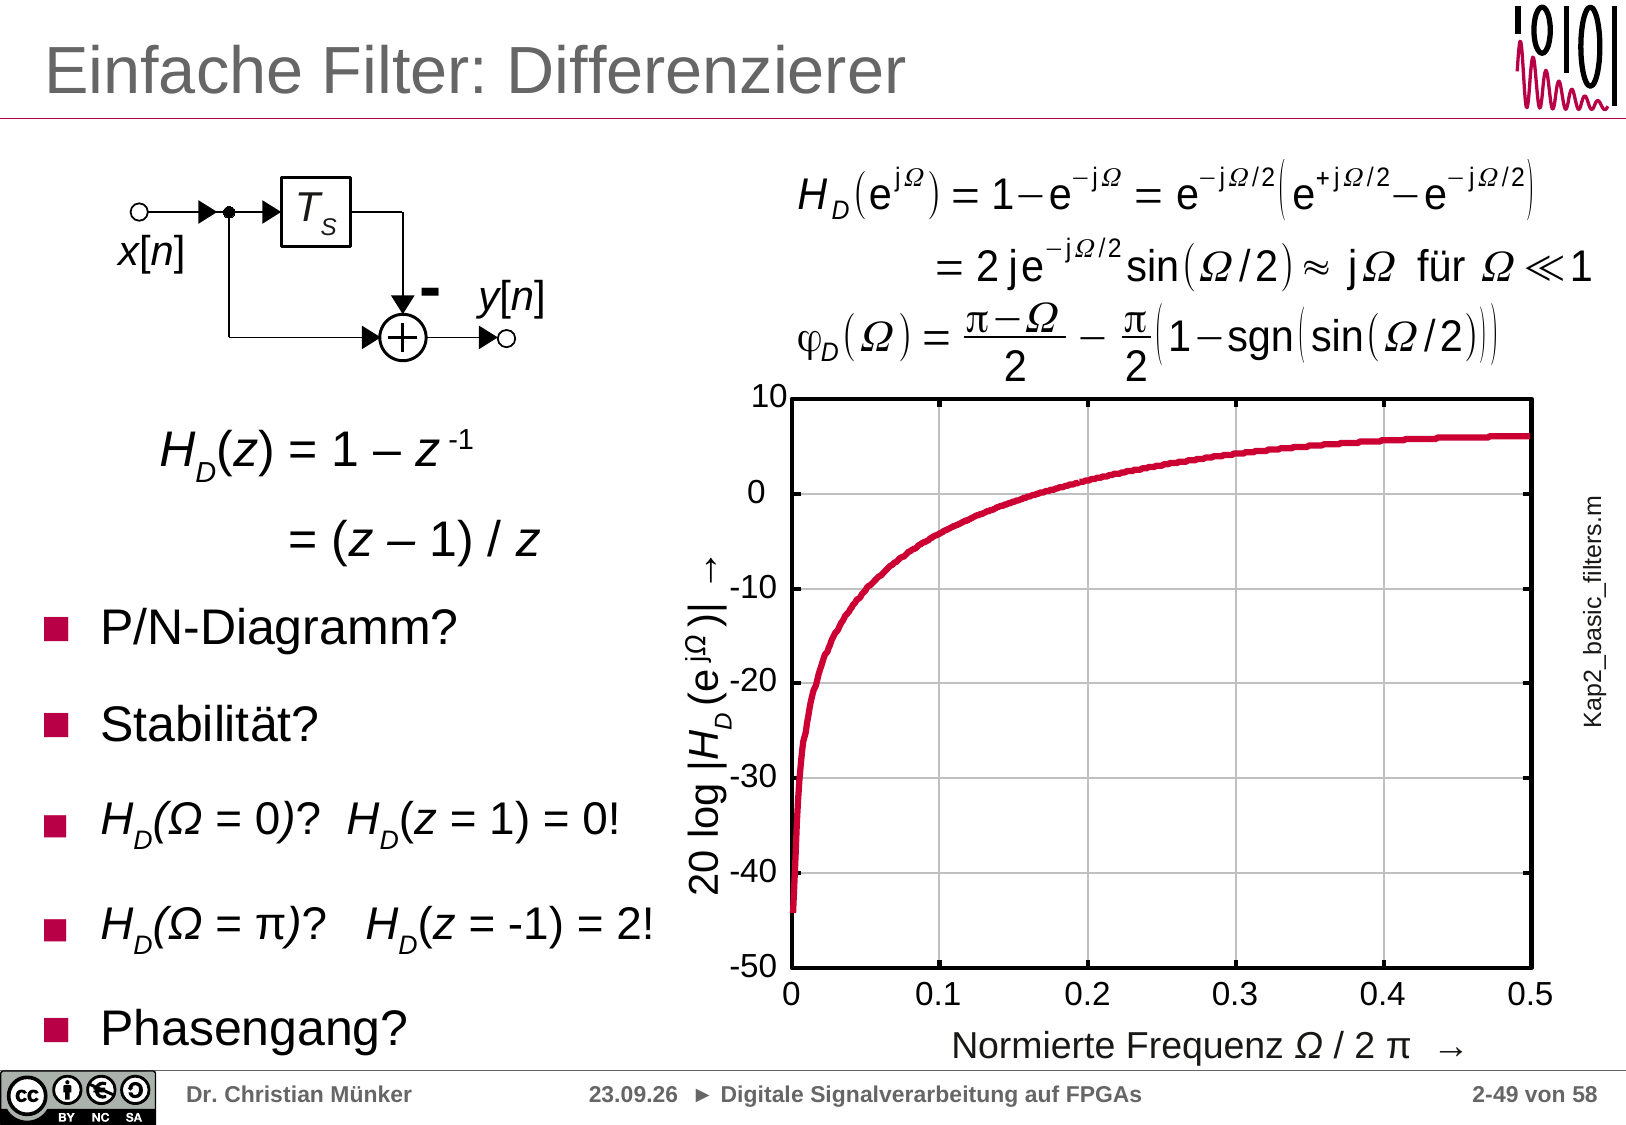

# Einfache Filter: Differenzierer
TS
x[n]
-
y[n]
10
0
-10
-20
20 log |HD (e jΩ )| →
-30
-40
-50
0
0.1
0.2
0.3
0.4
0.5
Normierte Frequenz Ω / 2 π →
HD(z)	= 1 – z -1
 	= (z – 1) / z
Kap2_basic_filters.m
P/N-Diagramm?
Stabilität?
HD(Ω = 0)? HD(z = 1) = 0!
HD(Ω = π)? HD(z = -1) = 2!
Phasengang?